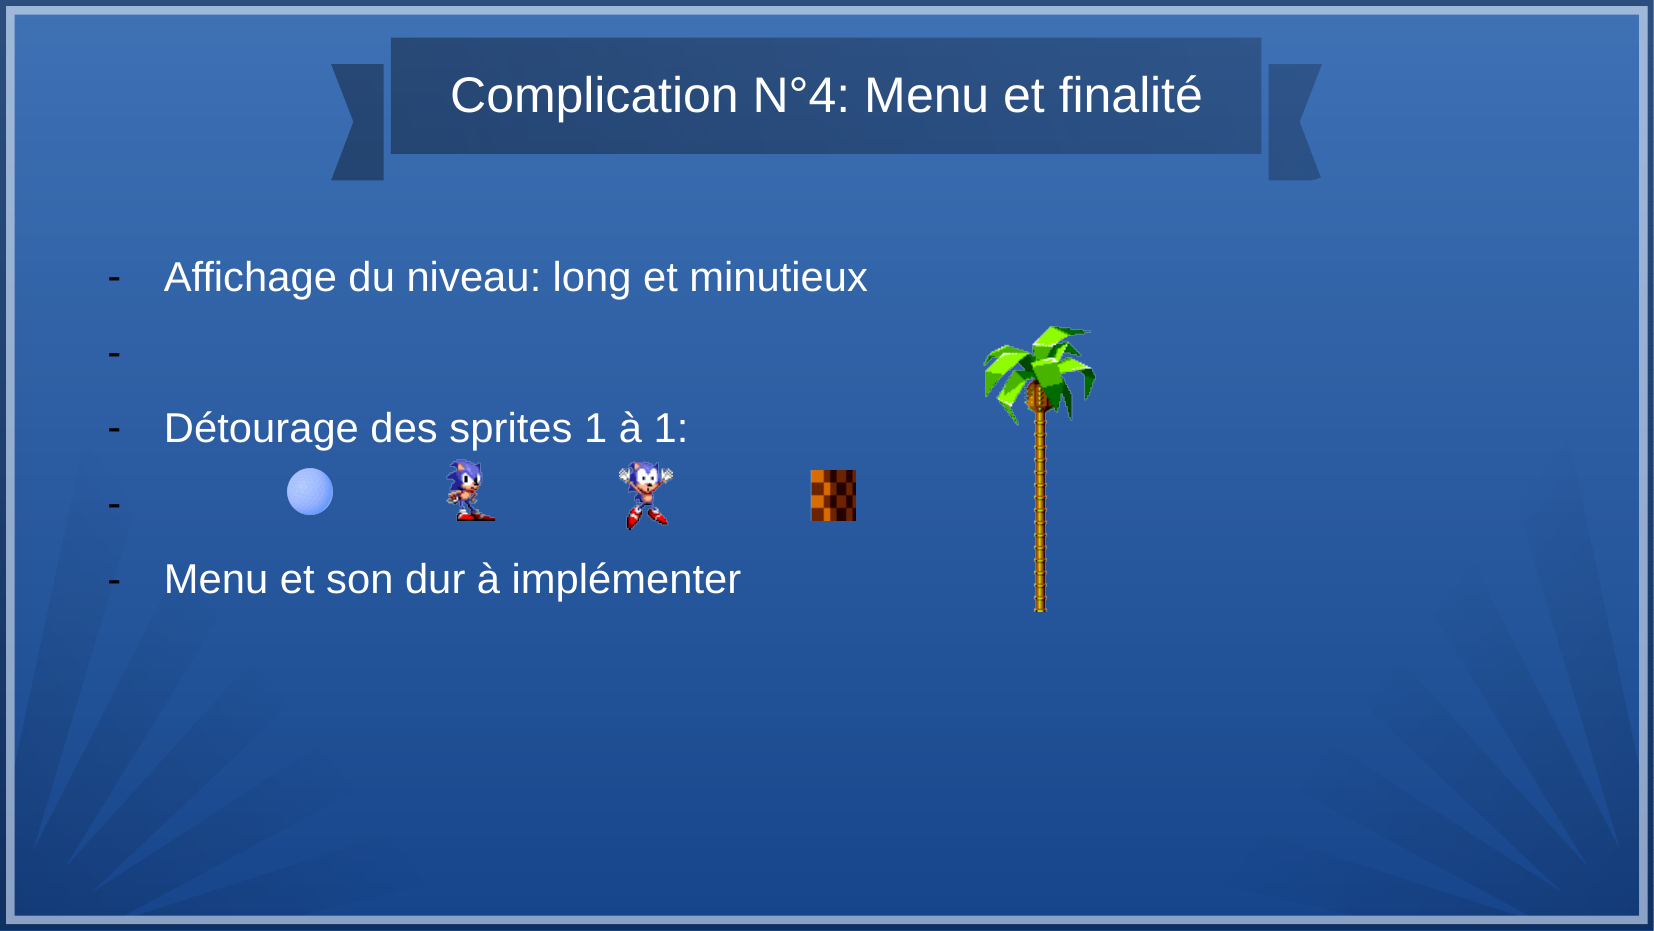

# Complication N°4: Menu et finalité
Affichage du niveau: long et minutieux
Détourage des sprites 1 à 1:
Menu et son dur à implémenter